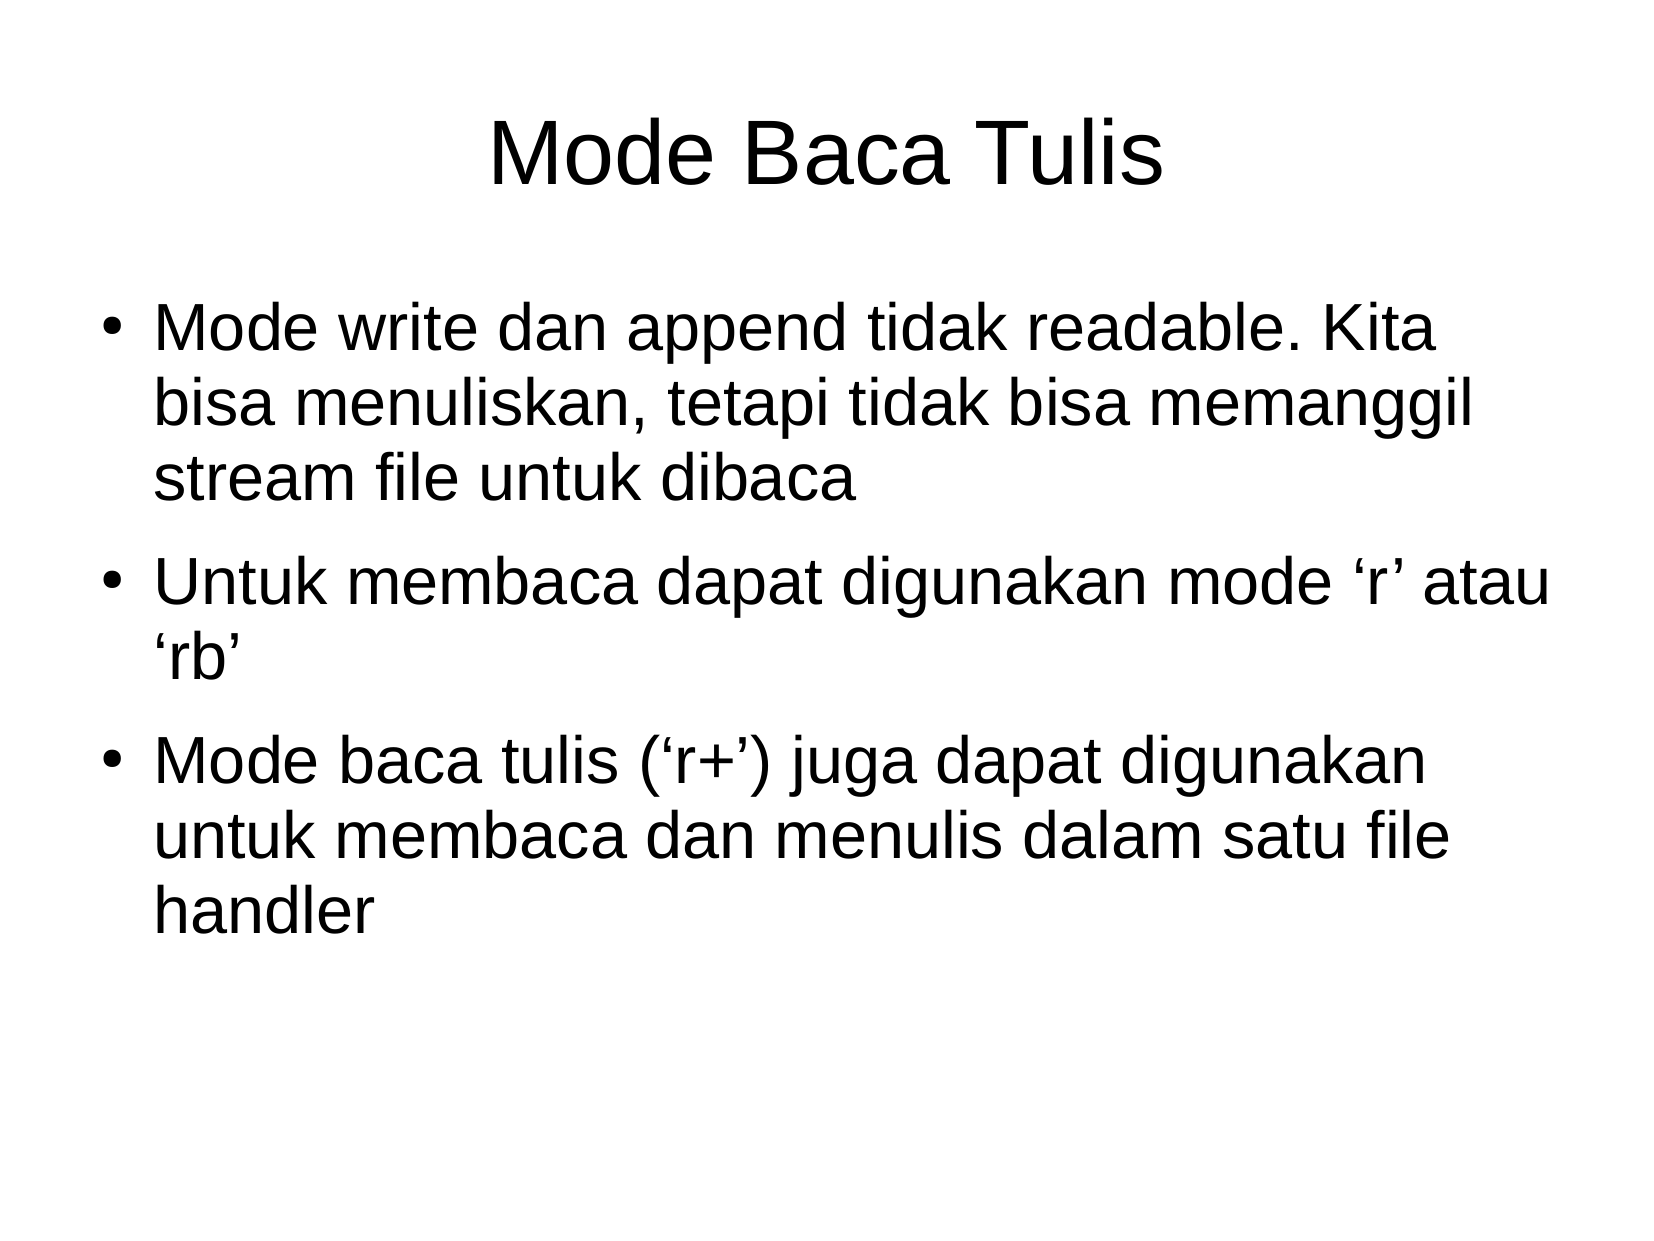

# Mode Baca Tulis
Mode write dan append tidak readable. Kita bisa menuliskan, tetapi tidak bisa memanggil stream file untuk dibaca
Untuk membaca dapat digunakan mode ‘r’ atau ‘rb’
Mode baca tulis (‘r+’) juga dapat digunakan untuk membaca dan menulis dalam satu file handler